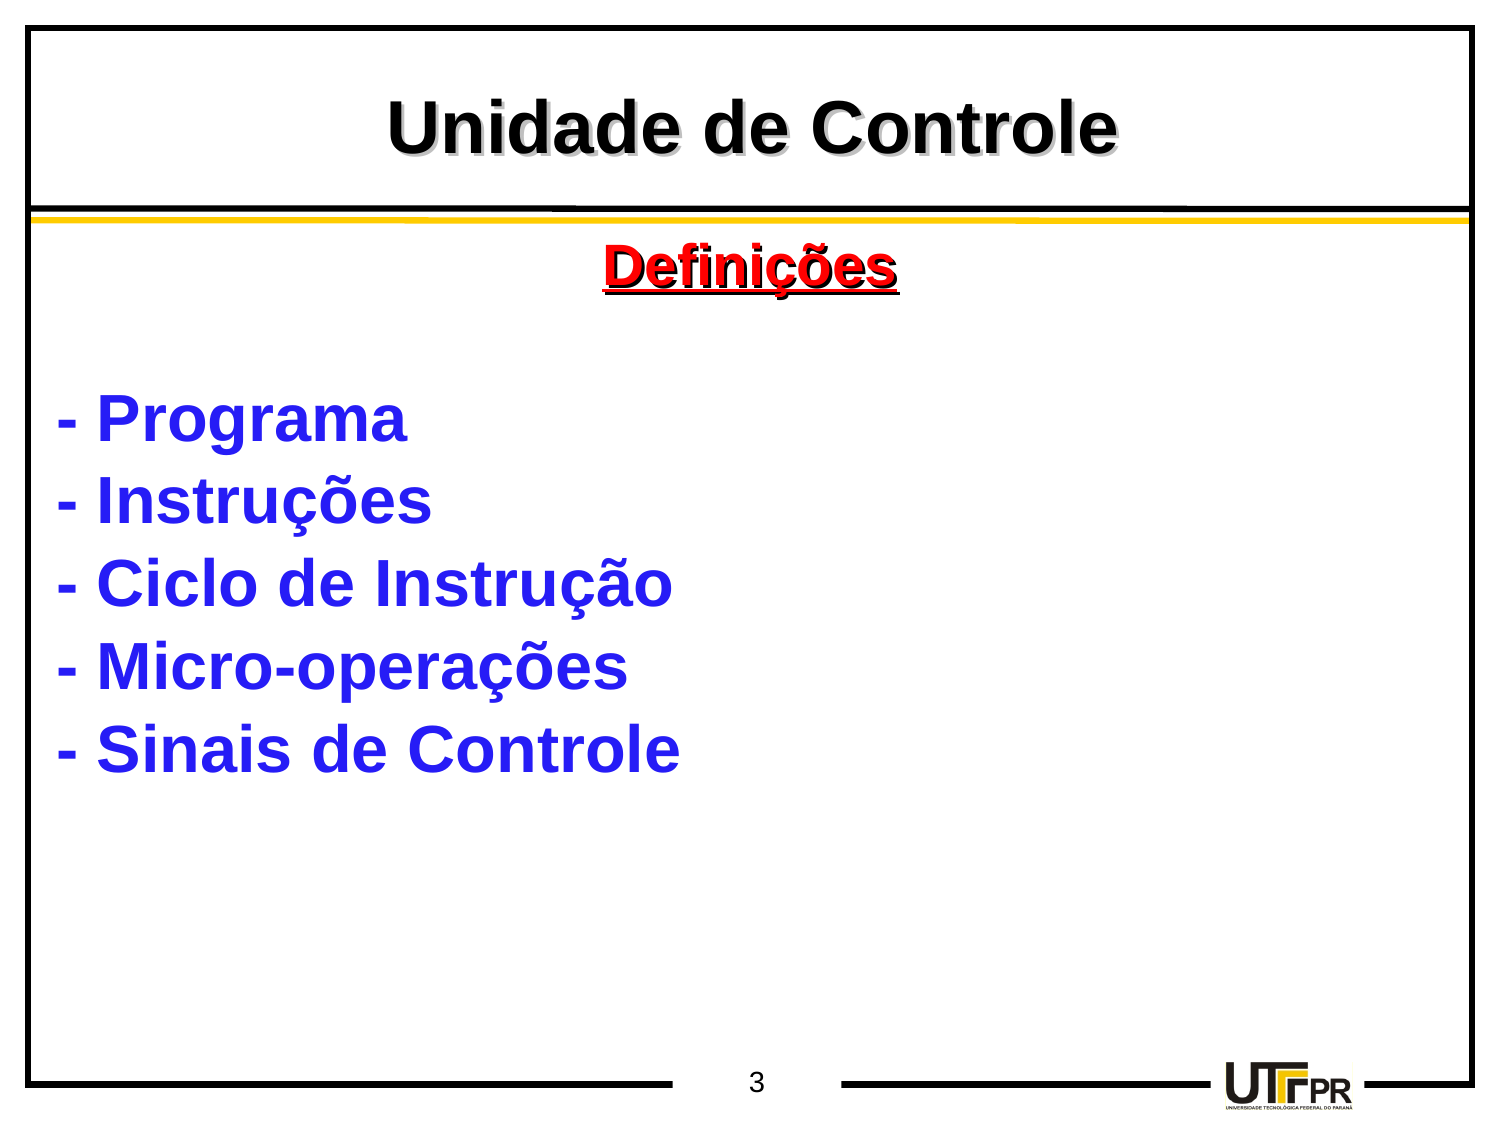

# Unidade de Controle
Definições
- Programa
- Instruções
- Ciclo de Instrução
- Micro-operações
- Sinais de Controle